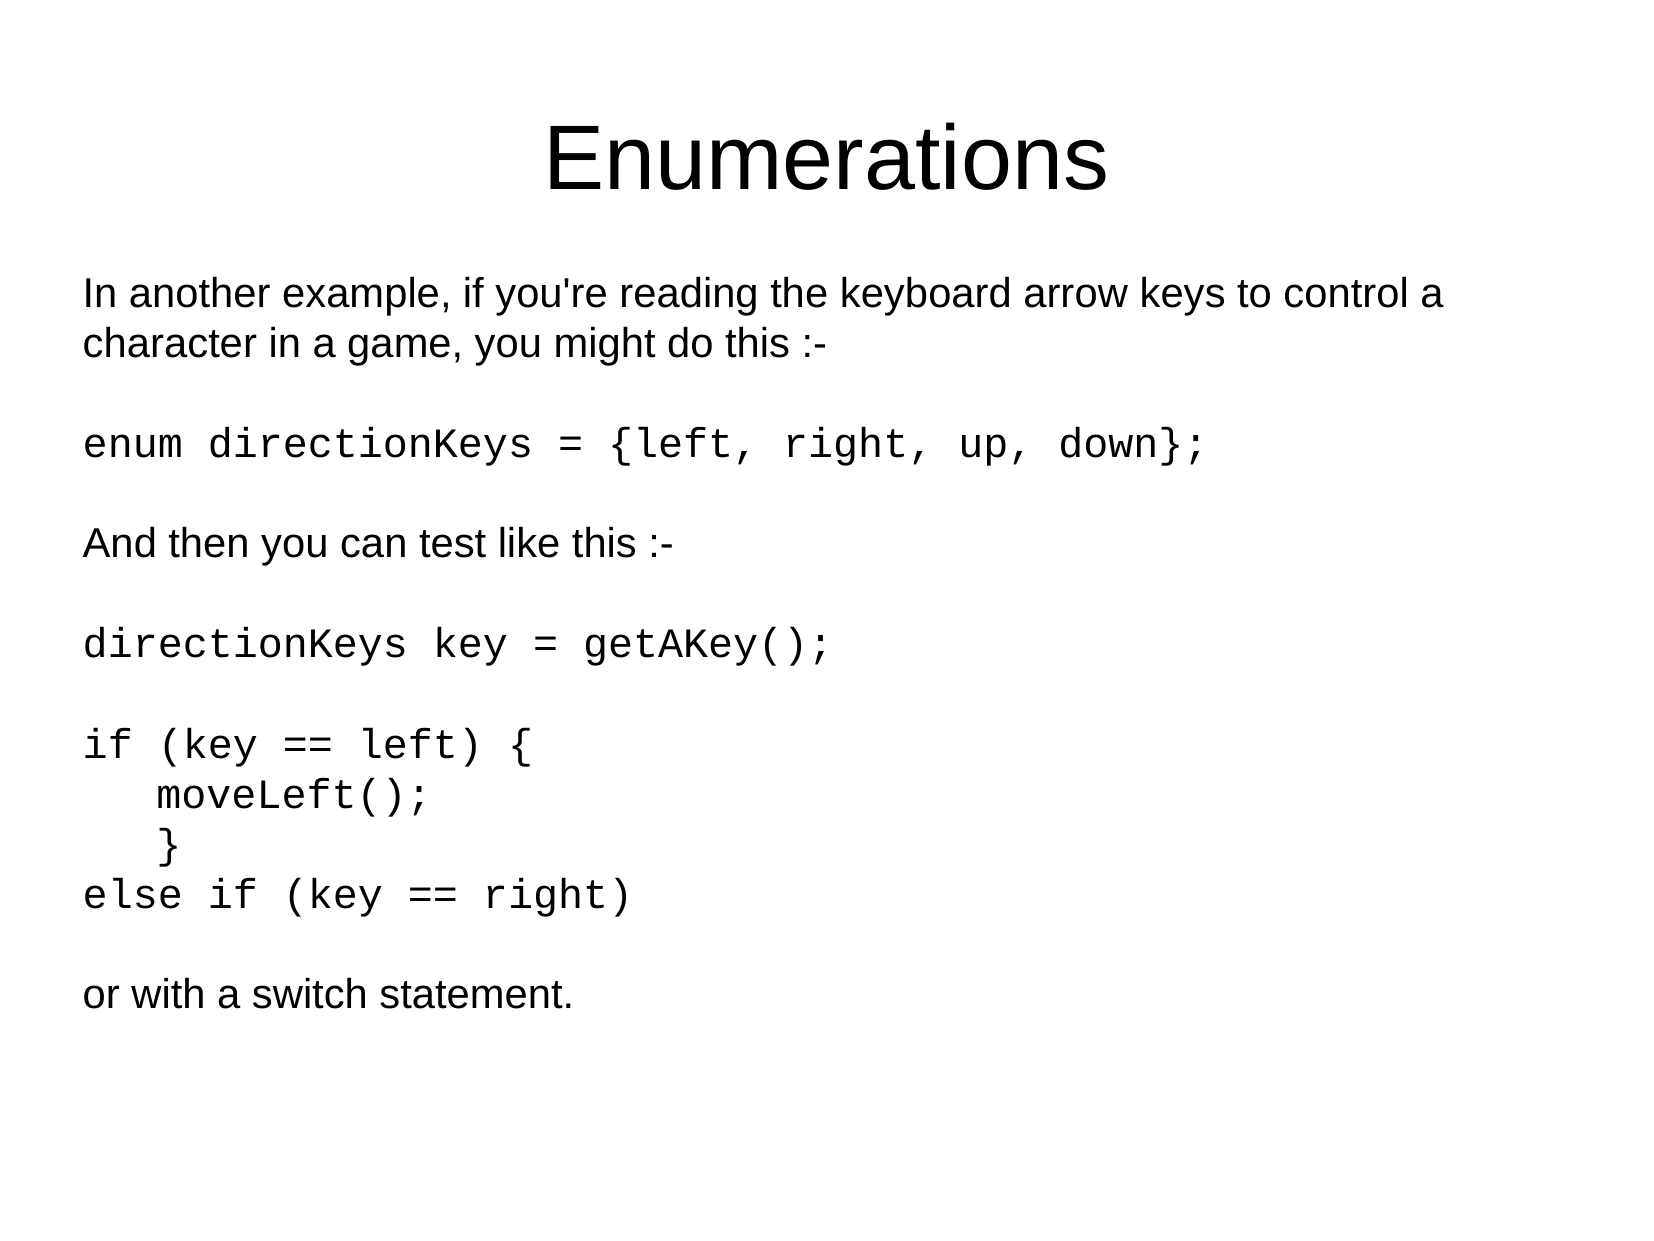

# Enumerations
In another example, if you're reading the keyboard arrow keys to control a character in a game, you might do this :-
enum directionKeys = {left, right, up, down};
And then you can test like this :-
directionKeys key = getAKey();
if (key == left) {
	moveLeft();
	}
else if (key == right)
or with a switch statement.